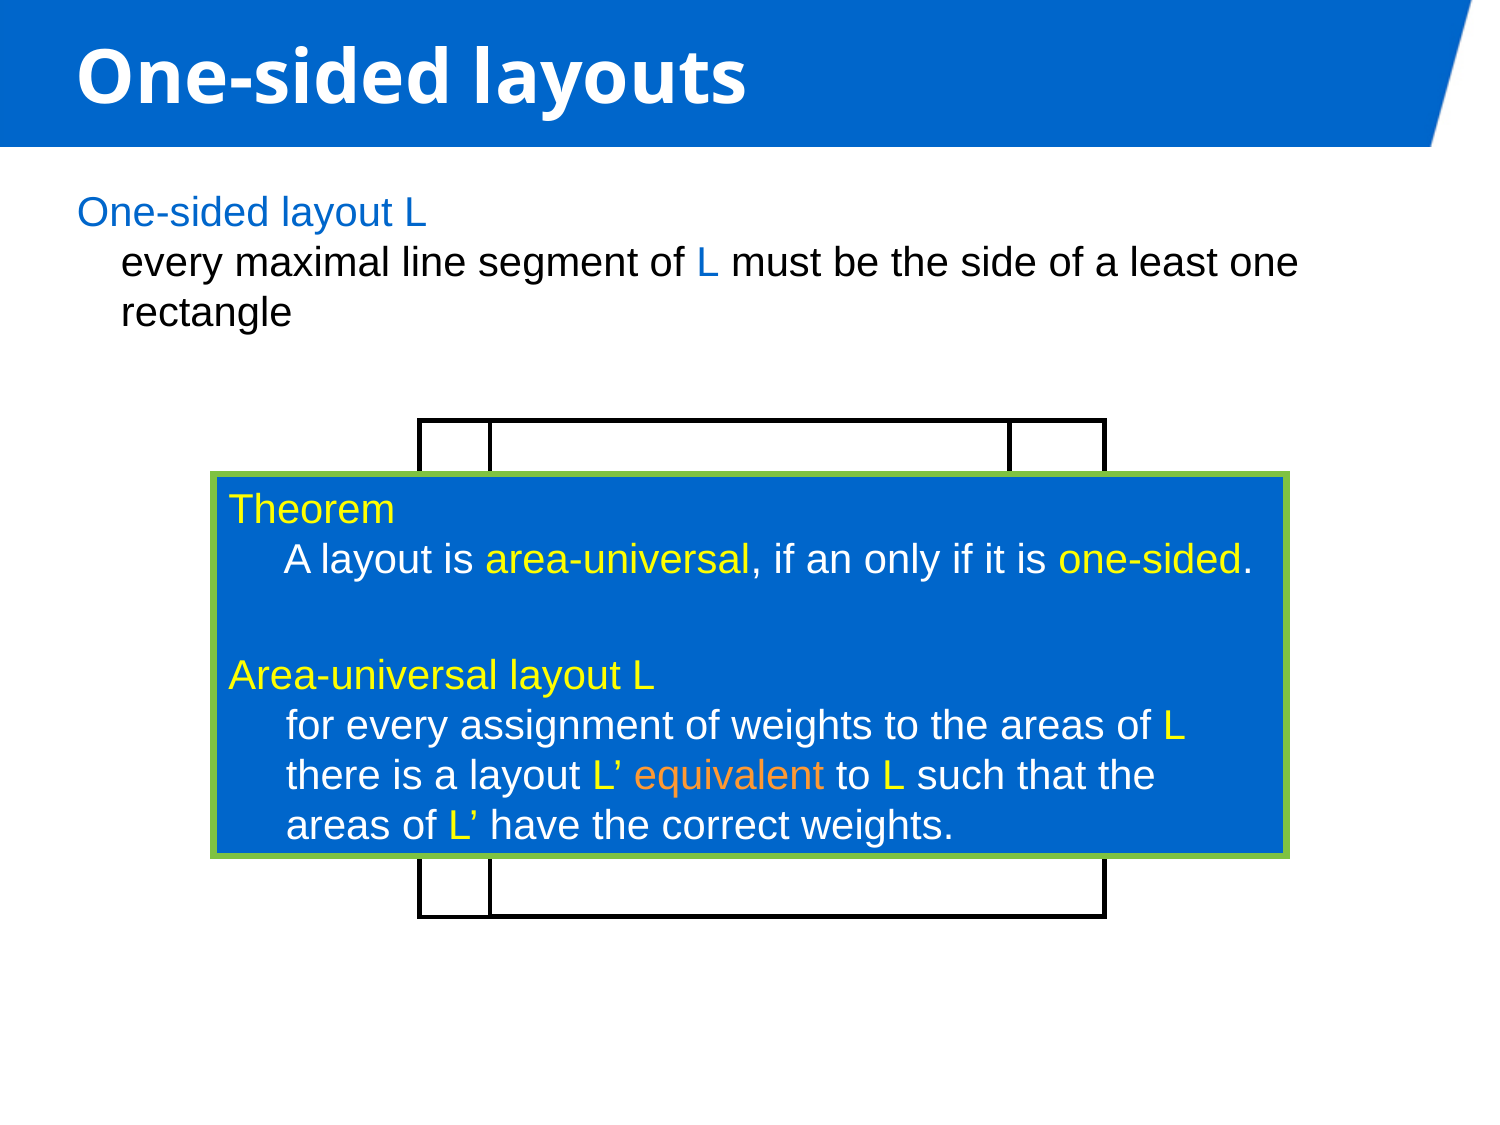

# One-sided layouts
One-sided layout L
every maximal line segment of L must be the side of a least one rectangle
Theorem
 A layout is area-universal, if an only if it is one-sided.
Area-universal layout L
 for every assignment of weights to the areas of L
 there is a layout L’ equivalent to L such that the
 areas of L’ have the correct weights.